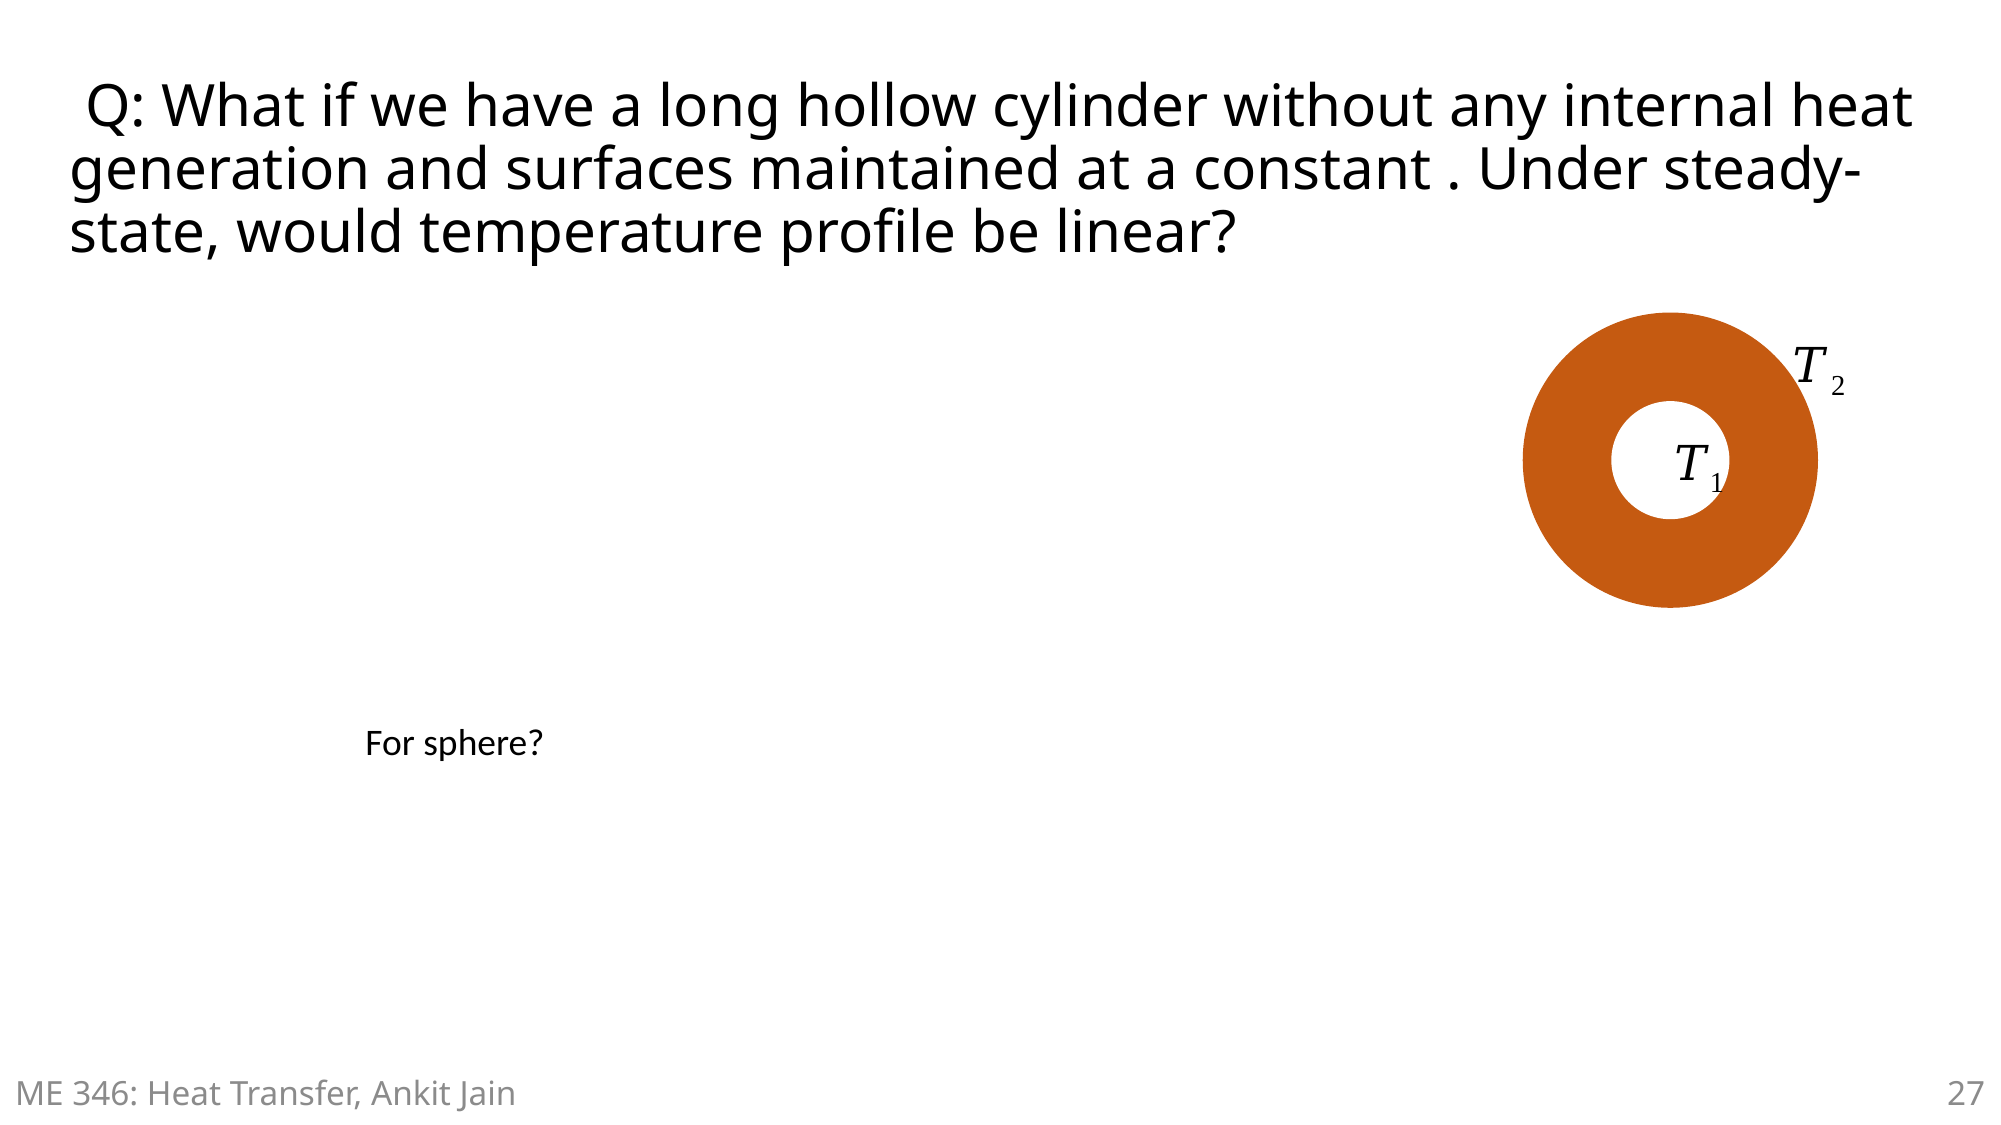

# Q: What if we have a long hollow cylinder without any internal heat generation and surfaces maintained at a constant . Under steady-state, would temperature profile be linear?
For sphere?
ME 346: Heat Transfer, Ankit Jain
27